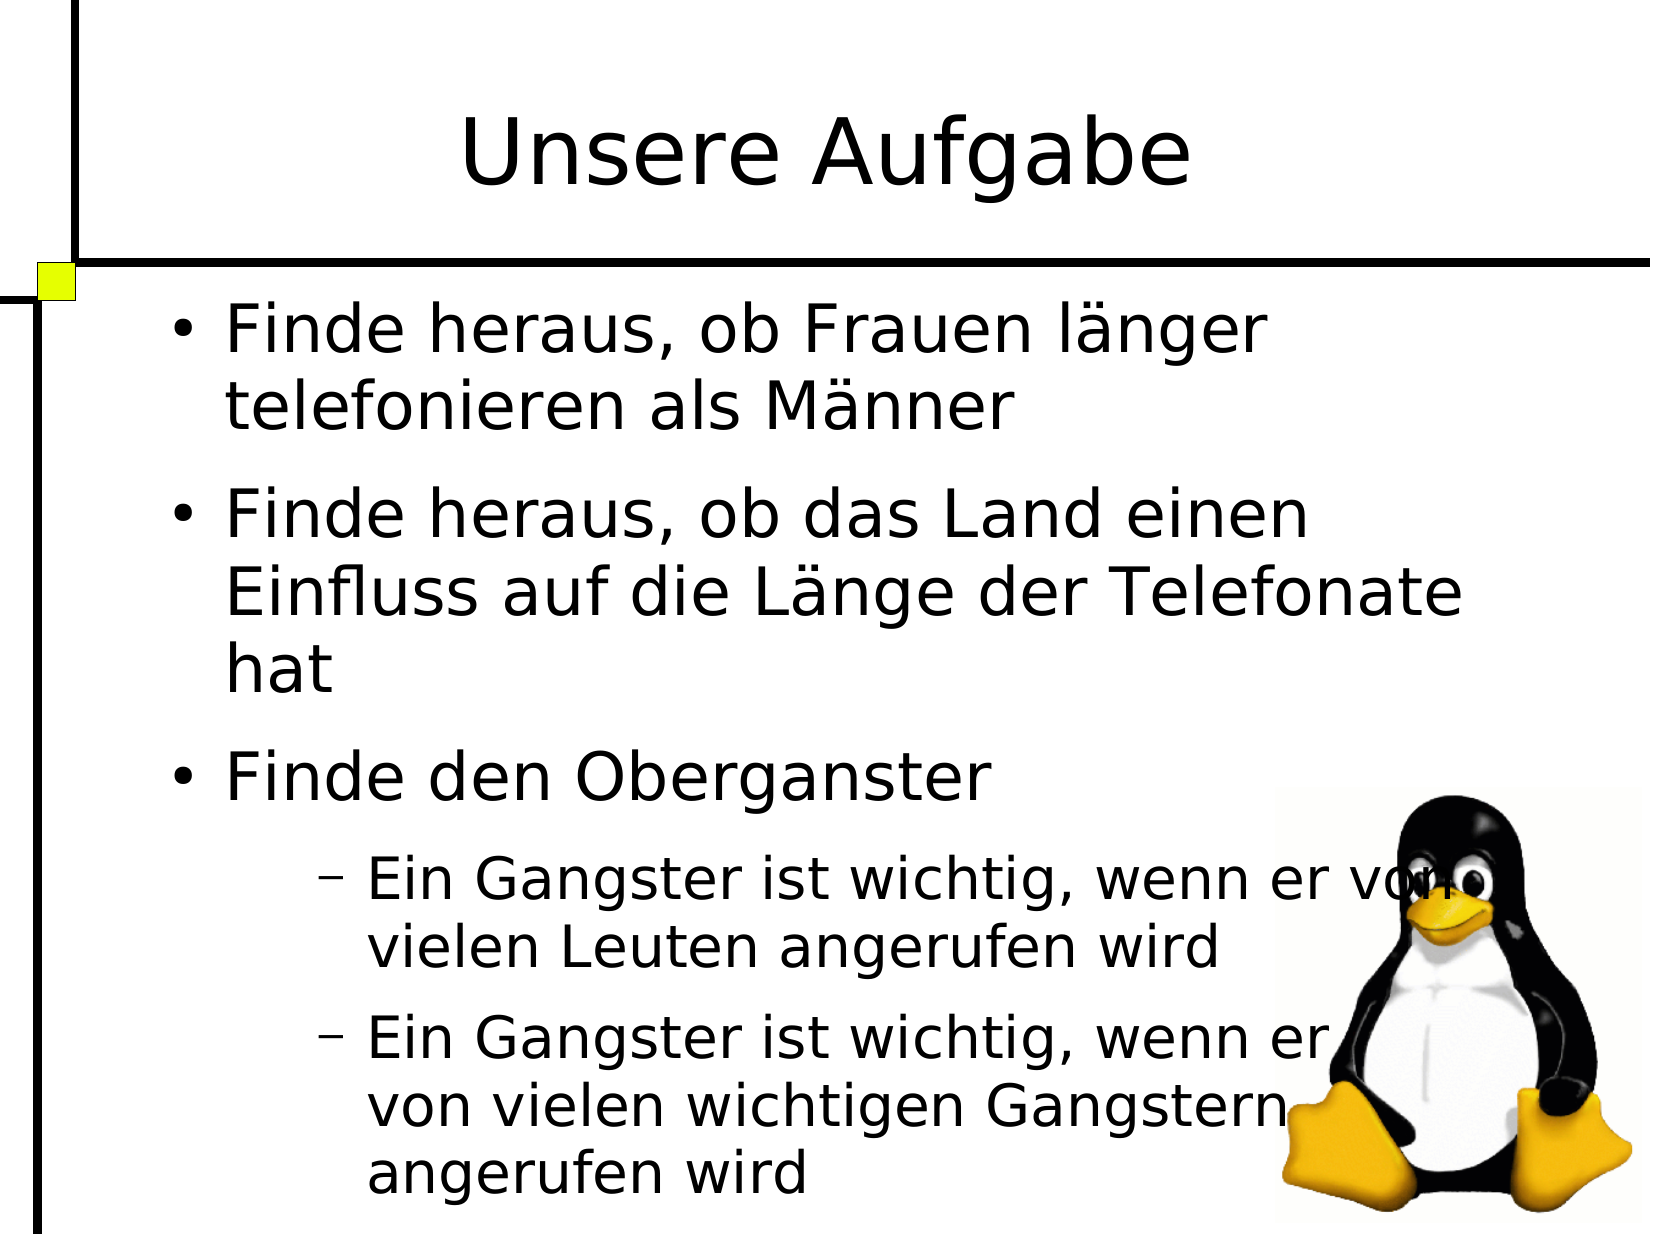

# Unsere Aufgabe
Finde heraus, ob Frauen länger telefonieren als Männer
Finde heraus, ob das Land einen Einfluss auf die Länge der Telefonate hat
Finde den Oberganster
Ein Gangster ist wichtig, wenn er von vielen Leuten angerufen wird
Ein Gangster ist wichtig, wenn er
von vielen wichtigen Gangstern
angerufen wird